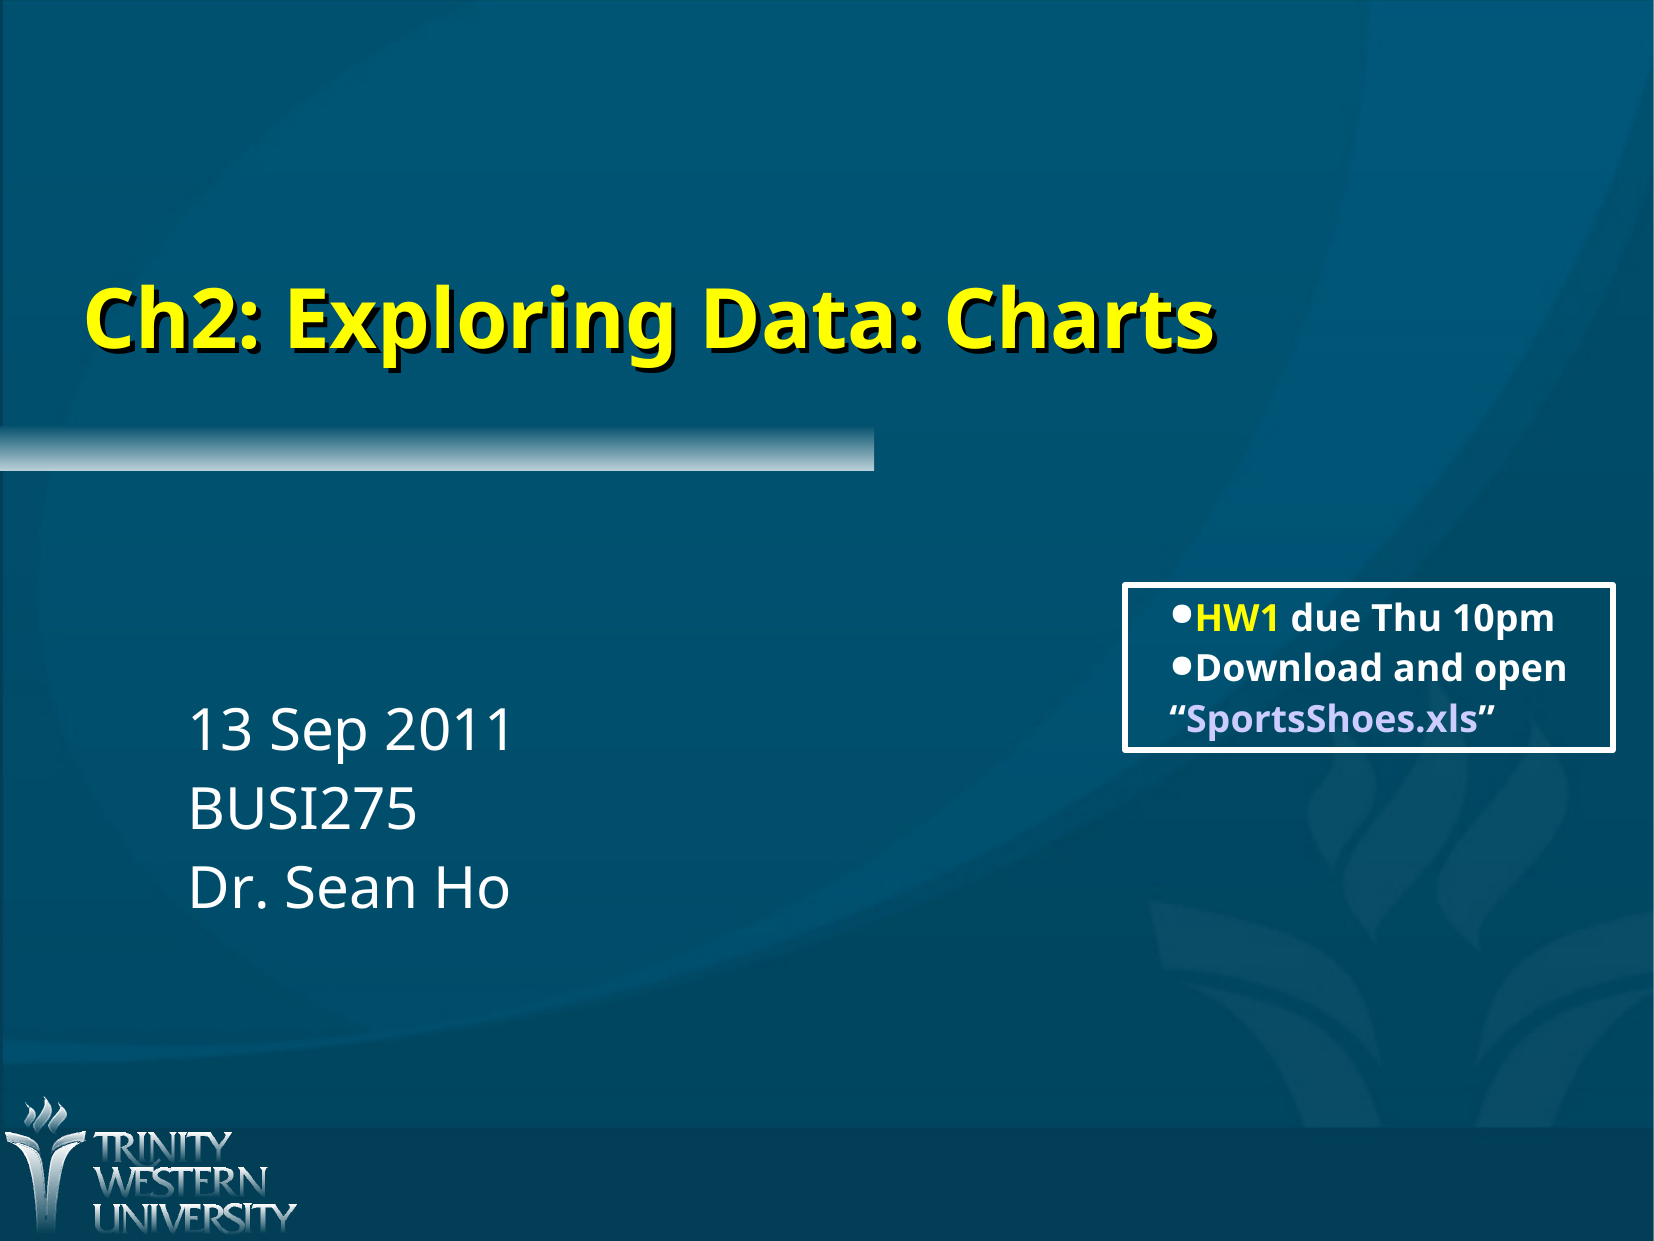

# Ch2: Exploring Data: Charts
13 Sep 2011
BUSI275
Dr. Sean Ho
HW1 due Thu 10pm
Download and open
“SportsShoes.xls”